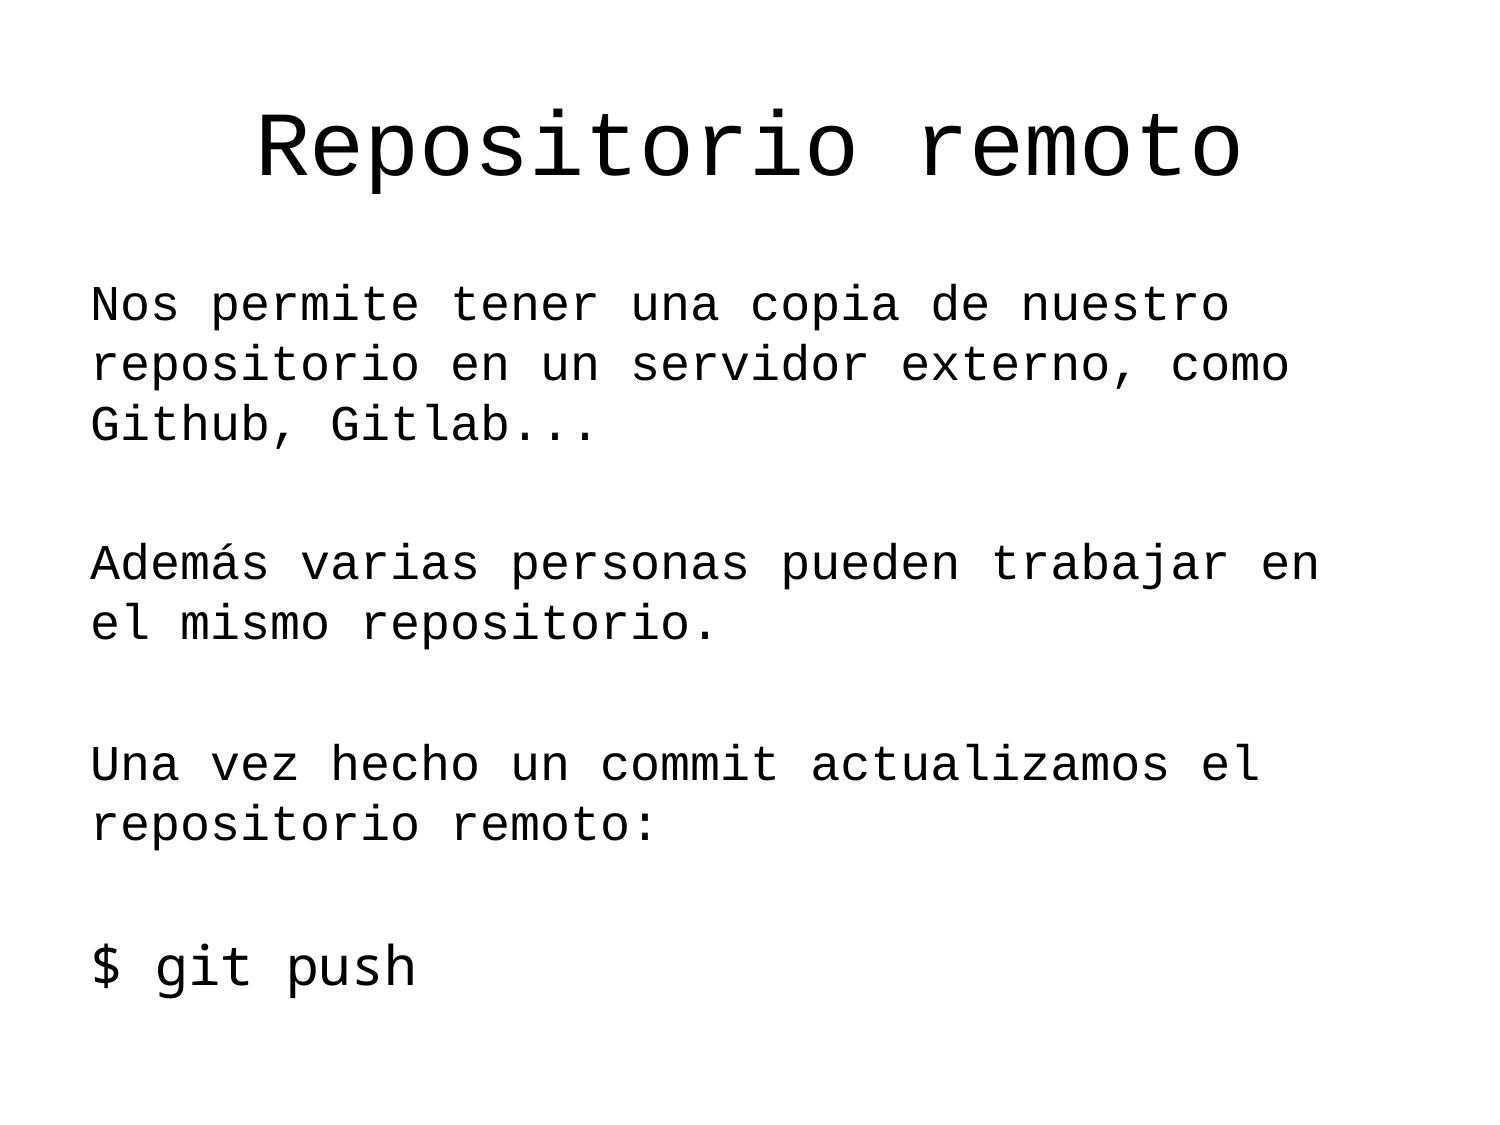

# Repositorio remoto
Nos permite tener una copia de nuestro repositorio en un servidor externo, como Github, Gitlab...
Además varias personas pueden trabajar en el mismo repositorio.
Una vez hecho un commit actualizamos el repositorio remoto:
$ git push